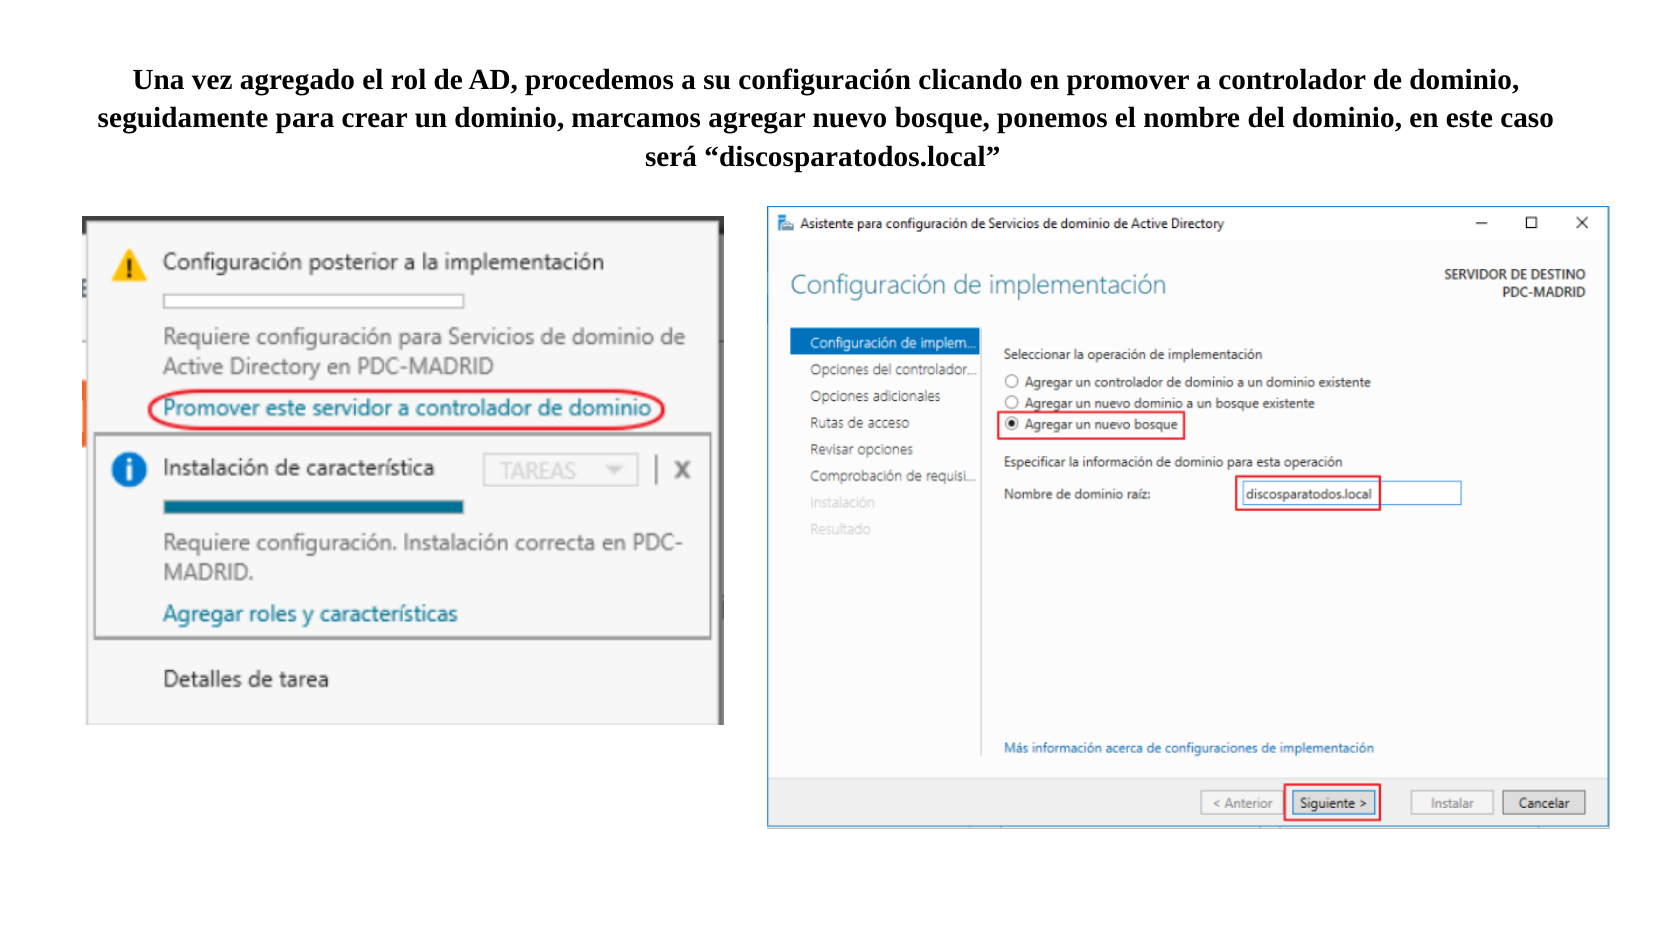

# Una vez agregado el rol de AD, procedemos a su configuración clicando en promover a controlador de dominio, seguidamente para crear un dominio, marcamos agregar nuevo bosque, ponemos el nombre del dominio, en este caso será “discosparatodos.local”